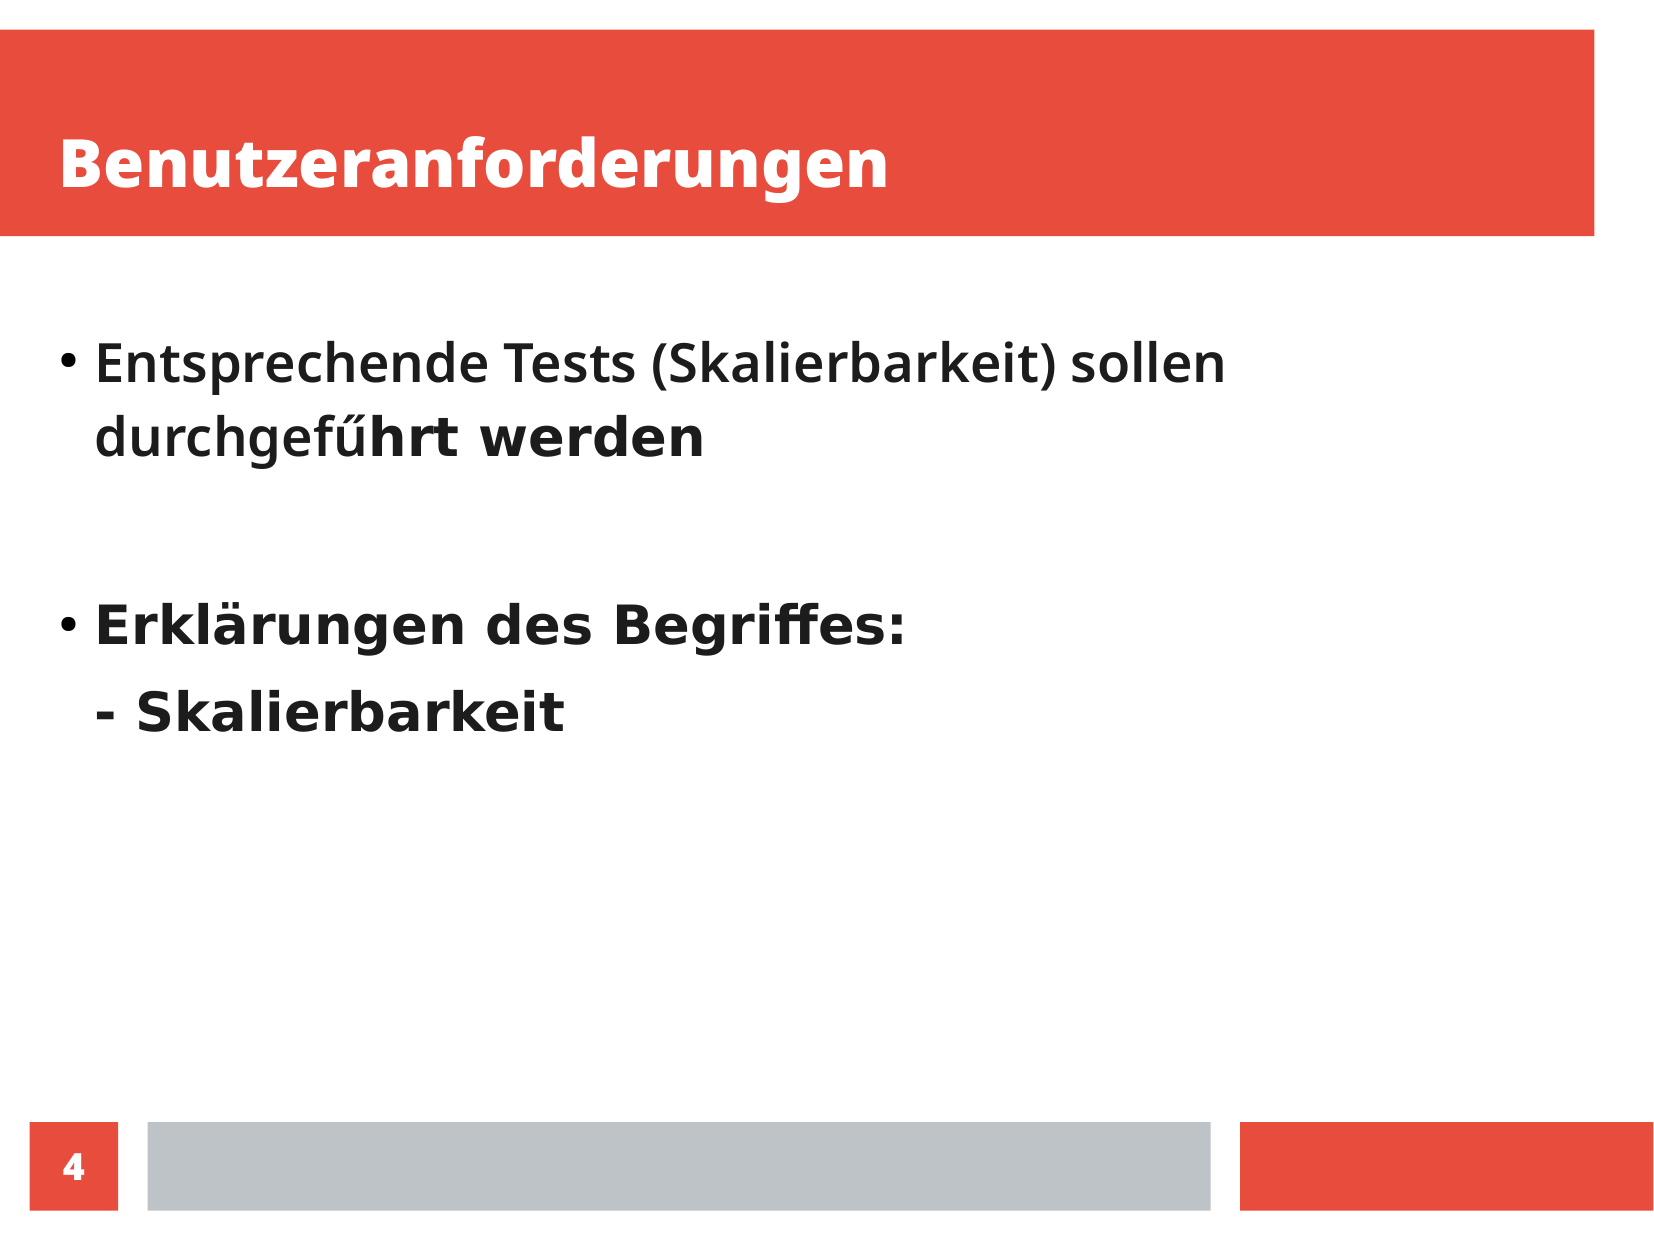

# Benutzeranforderungen
Entsprechende Tests (Skalierbarkeit) sollen durchgefűhrt werden
Erklӓrungen des Begriffes:
- Skalierbarkeit
4